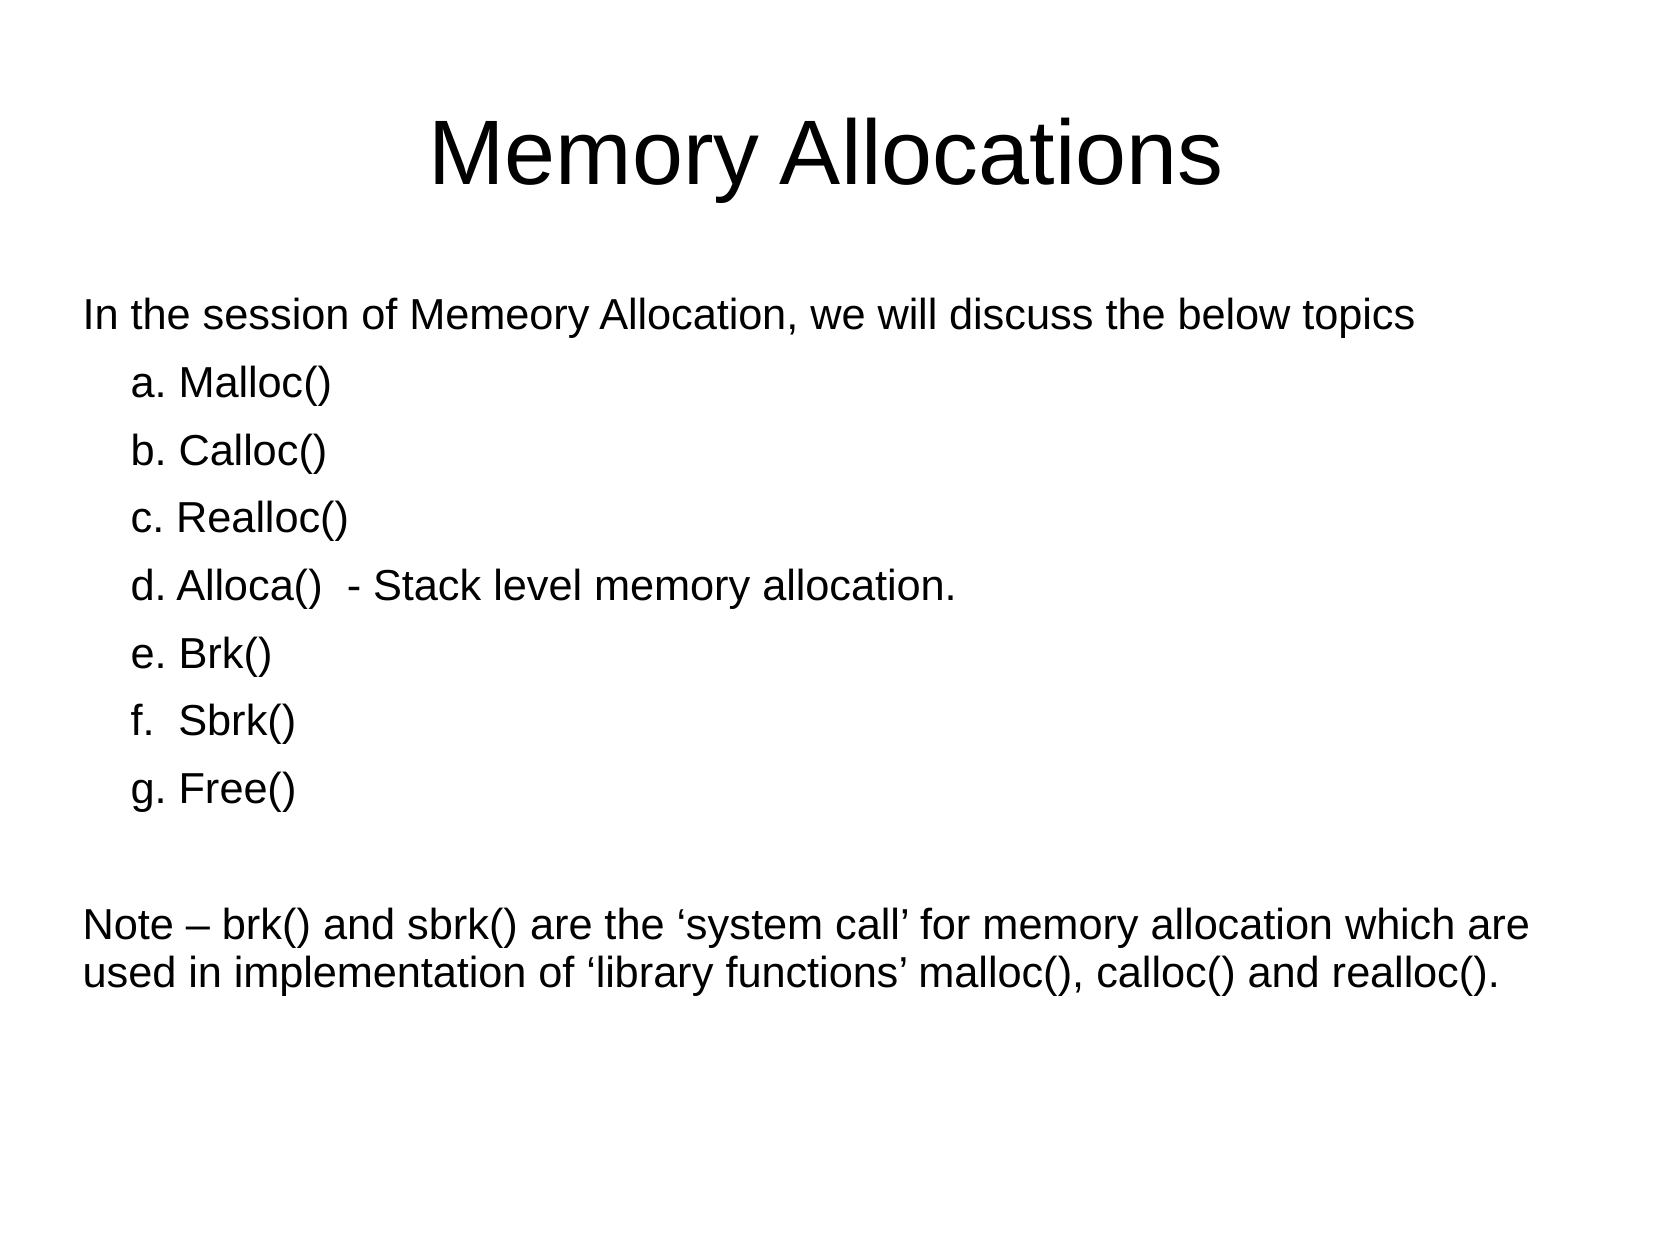

# Memory Allocations
In the session of Memeory Allocation, we will discuss the below topics
 a. Malloc()
 b. Calloc()
 c. Realloc()
 d. Alloca() - Stack level memory allocation.
 e. Brk()
 f. Sbrk()
 g. Free()
Note – brk() and sbrk() are the ‘system call’ for memory allocation which are used in implementation of ‘library functions’ malloc(), calloc() and realloc().